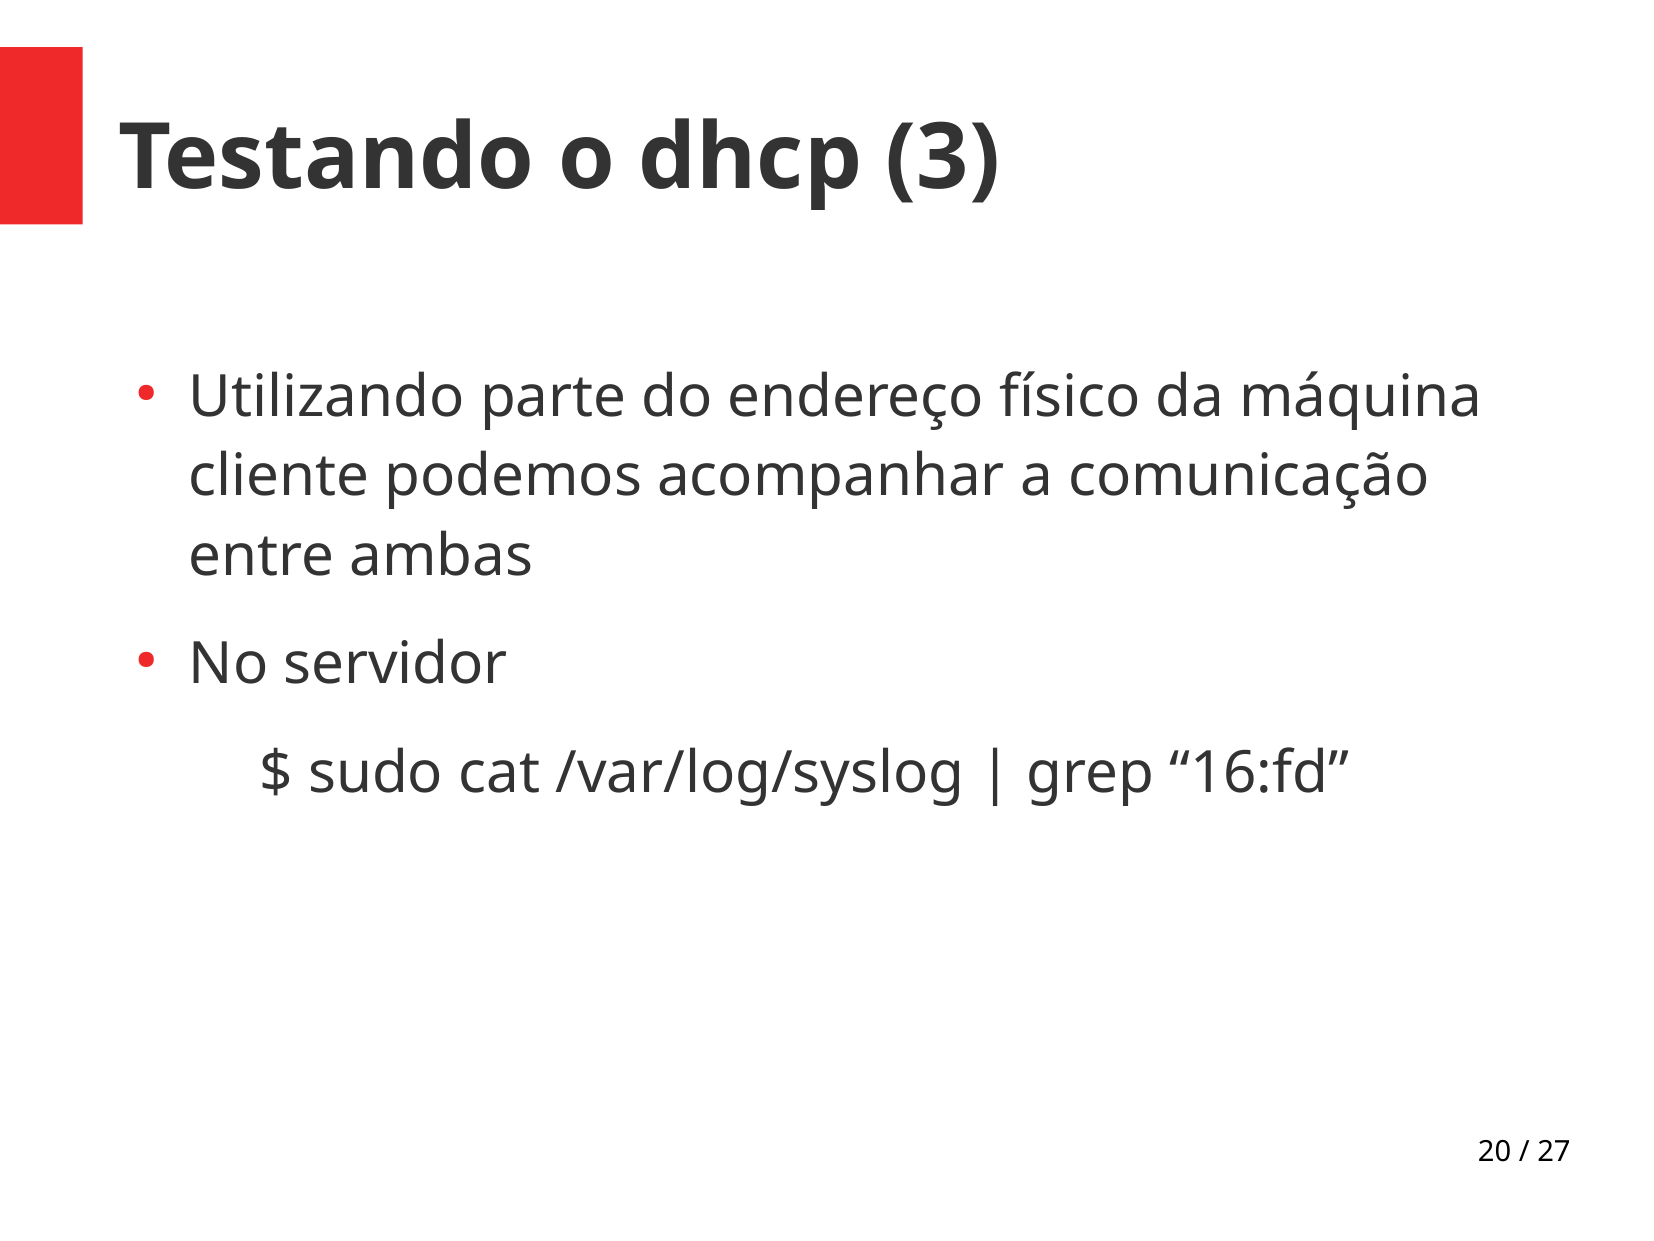

# Testando o dhcp (3)
Utilizando parte do endereço físico da máquina cliente podemos acompanhar a comunicação entre ambas
No servidor
$ sudo cat /var/log/syslog | grep “16:fd”
20